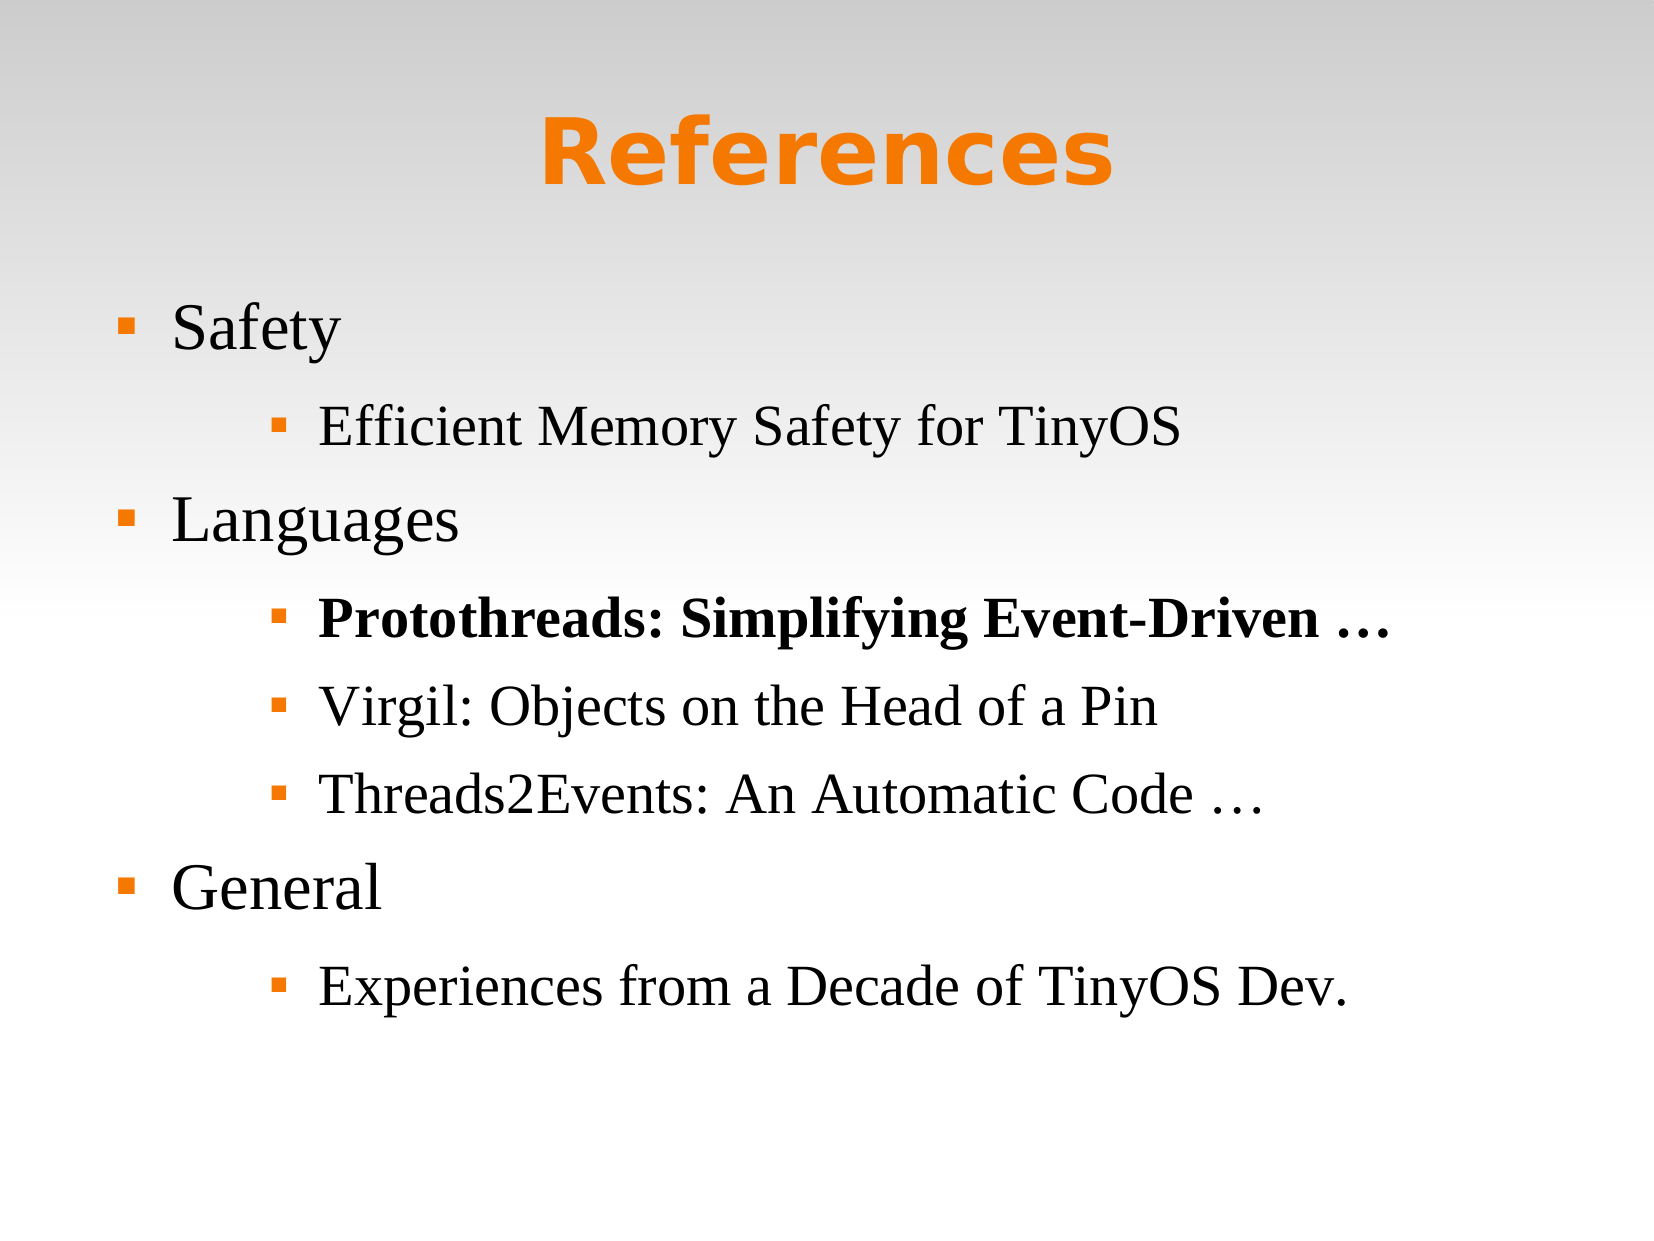

# References
Safety
Efficient Memory Safety for TinyOS
Languages
Protothreads: Simplifying Event-Driven …
Virgil: Objects on the Head of a Pin
Threads2Events: An Automatic Code …
General
Experiences from a Decade of TinyOS Dev.